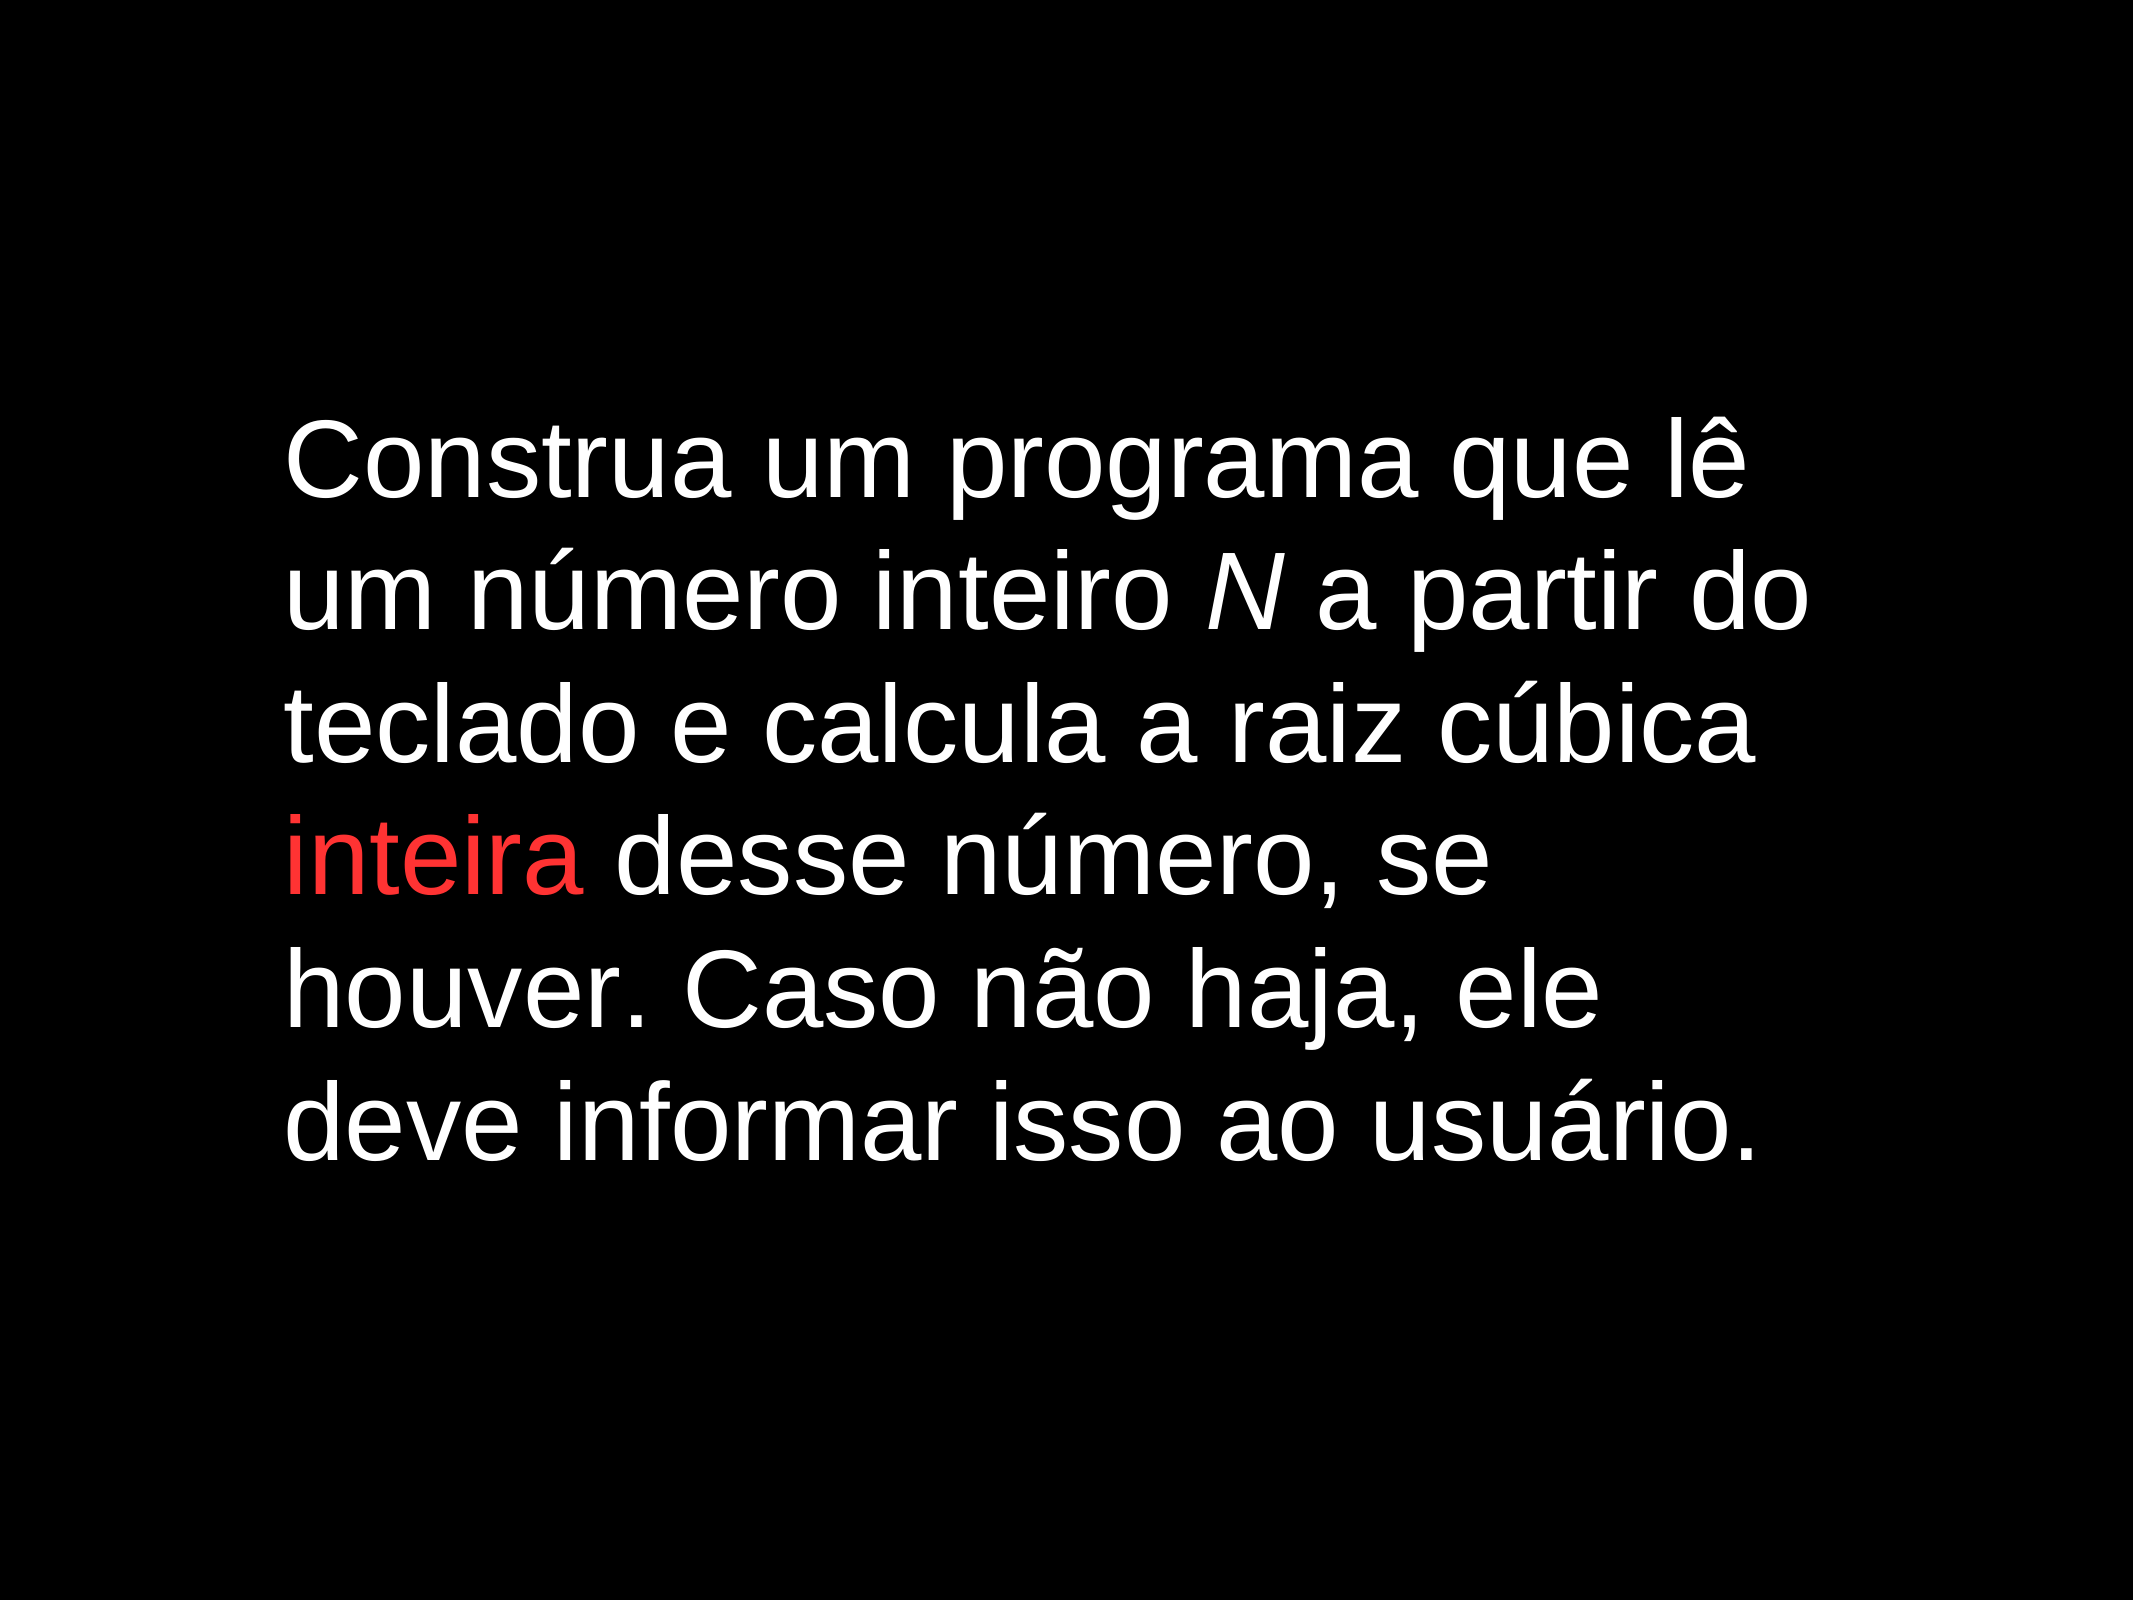

# Construa um programa que lê um número inteiro N a partir do teclado e calcula a raiz cúbica inteira desse número, se houver. Caso não haja, ele deve informar isso ao usuário.